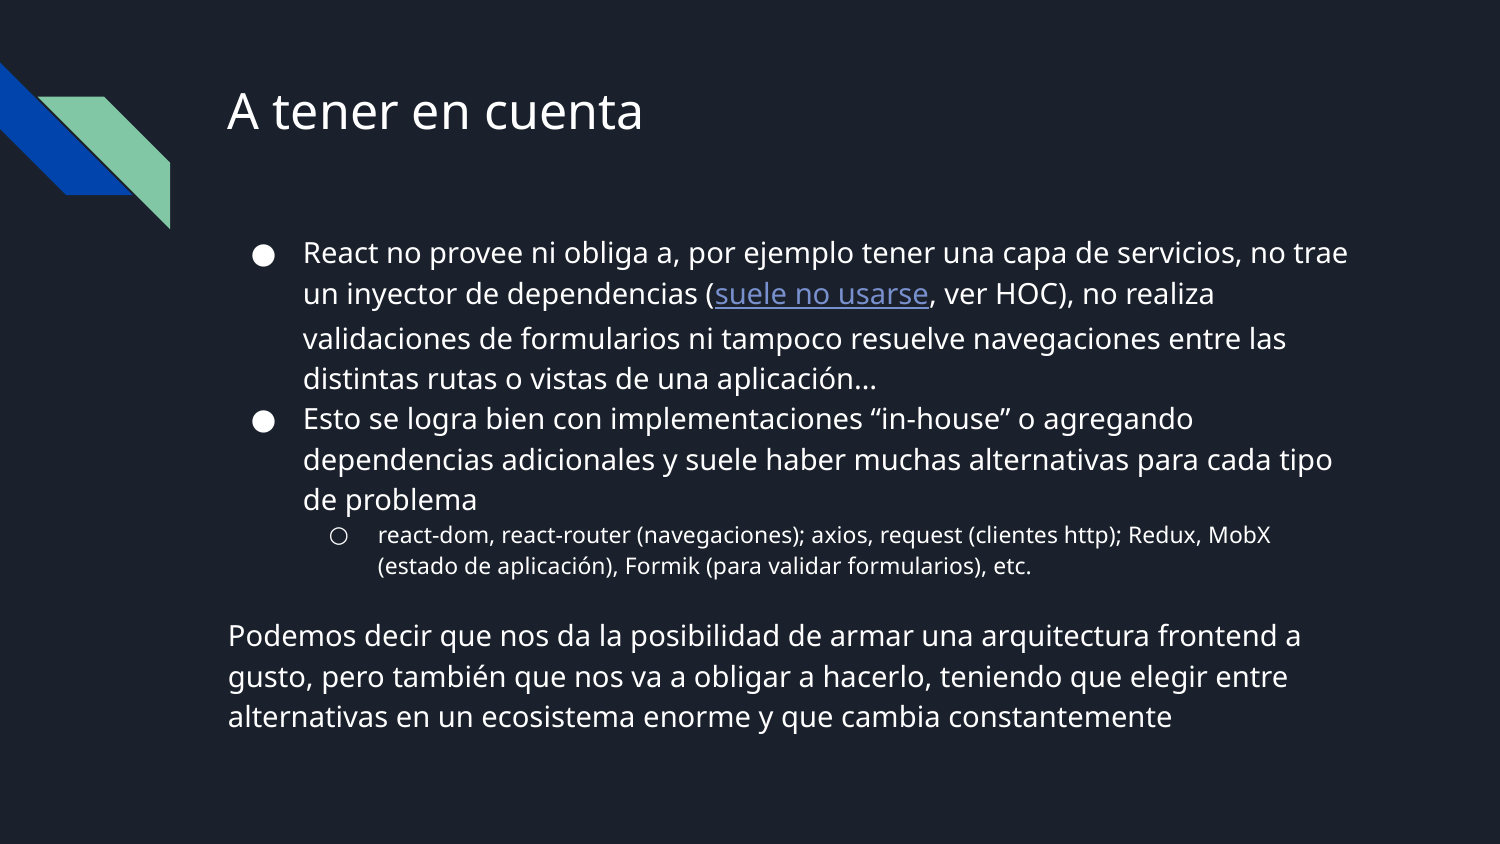

# A tener en cuenta
React no provee ni obliga a, por ejemplo tener una capa de servicios, no trae un inyector de dependencias (suele no usarse, ver HOC), no realiza validaciones de formularios ni tampoco resuelve navegaciones entre las distintas rutas o vistas de una aplicación…
Esto se logra bien con implementaciones “in-house” o agregando dependencias adicionales y suele haber muchas alternativas para cada tipo de problema
react-dom, react-router (navegaciones); axios, request (clientes http); Redux, MobX (estado de aplicación), Formik (para validar formularios), etc.
Podemos decir que nos da la posibilidad de armar una arquitectura frontend a gusto, pero también que nos va a obligar a hacerlo, teniendo que elegir entre alternativas en un ecosistema enorme y que cambia constantemente